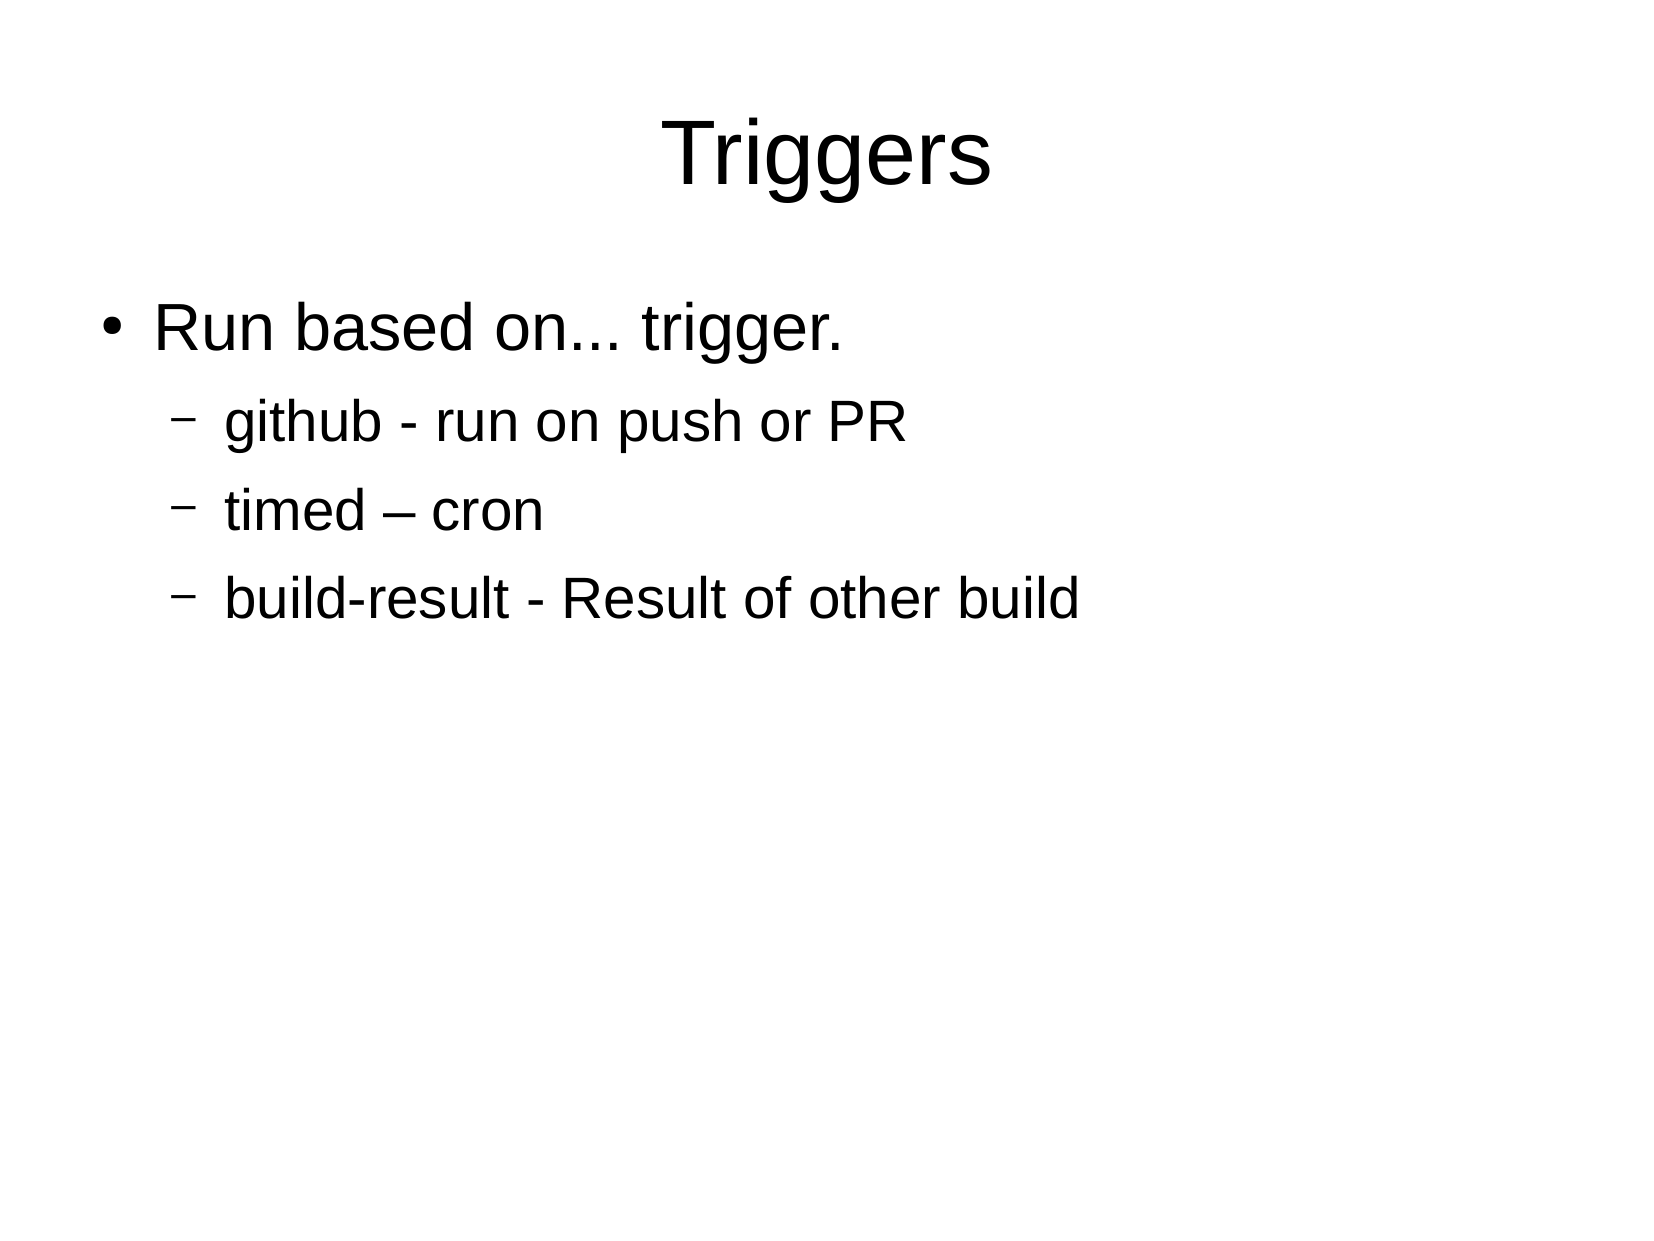

# Triggers
Run based on... trigger.
github - run on push or PR
timed – cron
build-result - Result of other build